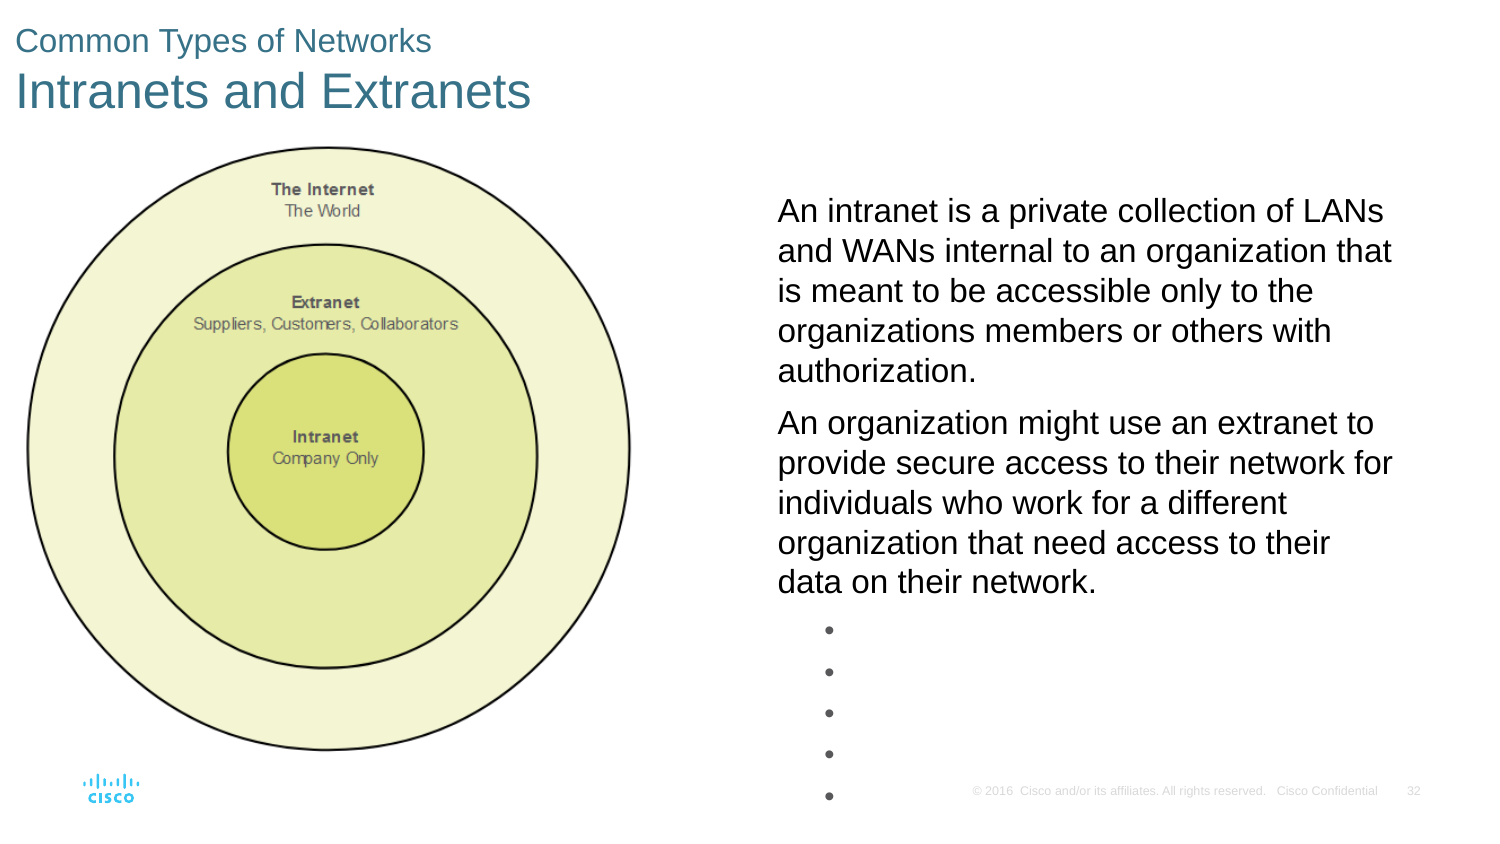

# Common Types of Networks Intranets and Extranets
An intranet is a private collection of LANs and WANs internal to an organization that is meant to be accessible only to the organizations members or others with authorization.
An organization might use an extranet to provide secure access to their network for individuals who work for a different organization that need access to their data on their network.